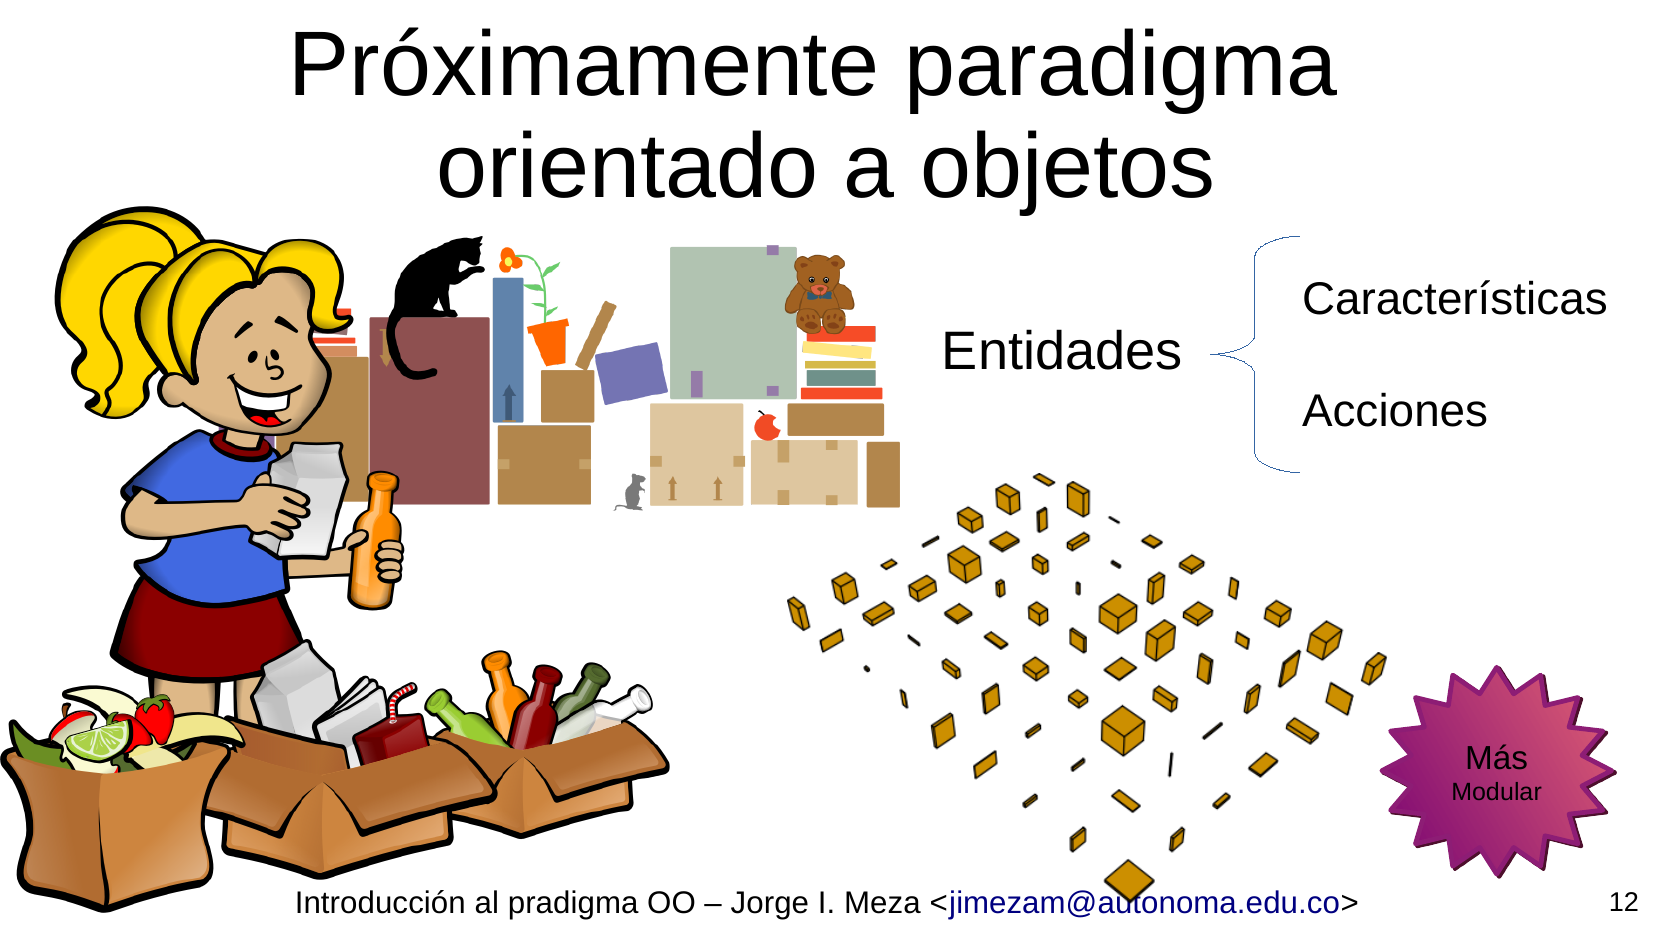

# Próximamente paradigma orientado a objetos
Características
Acciones
Entidades
Más
Modular